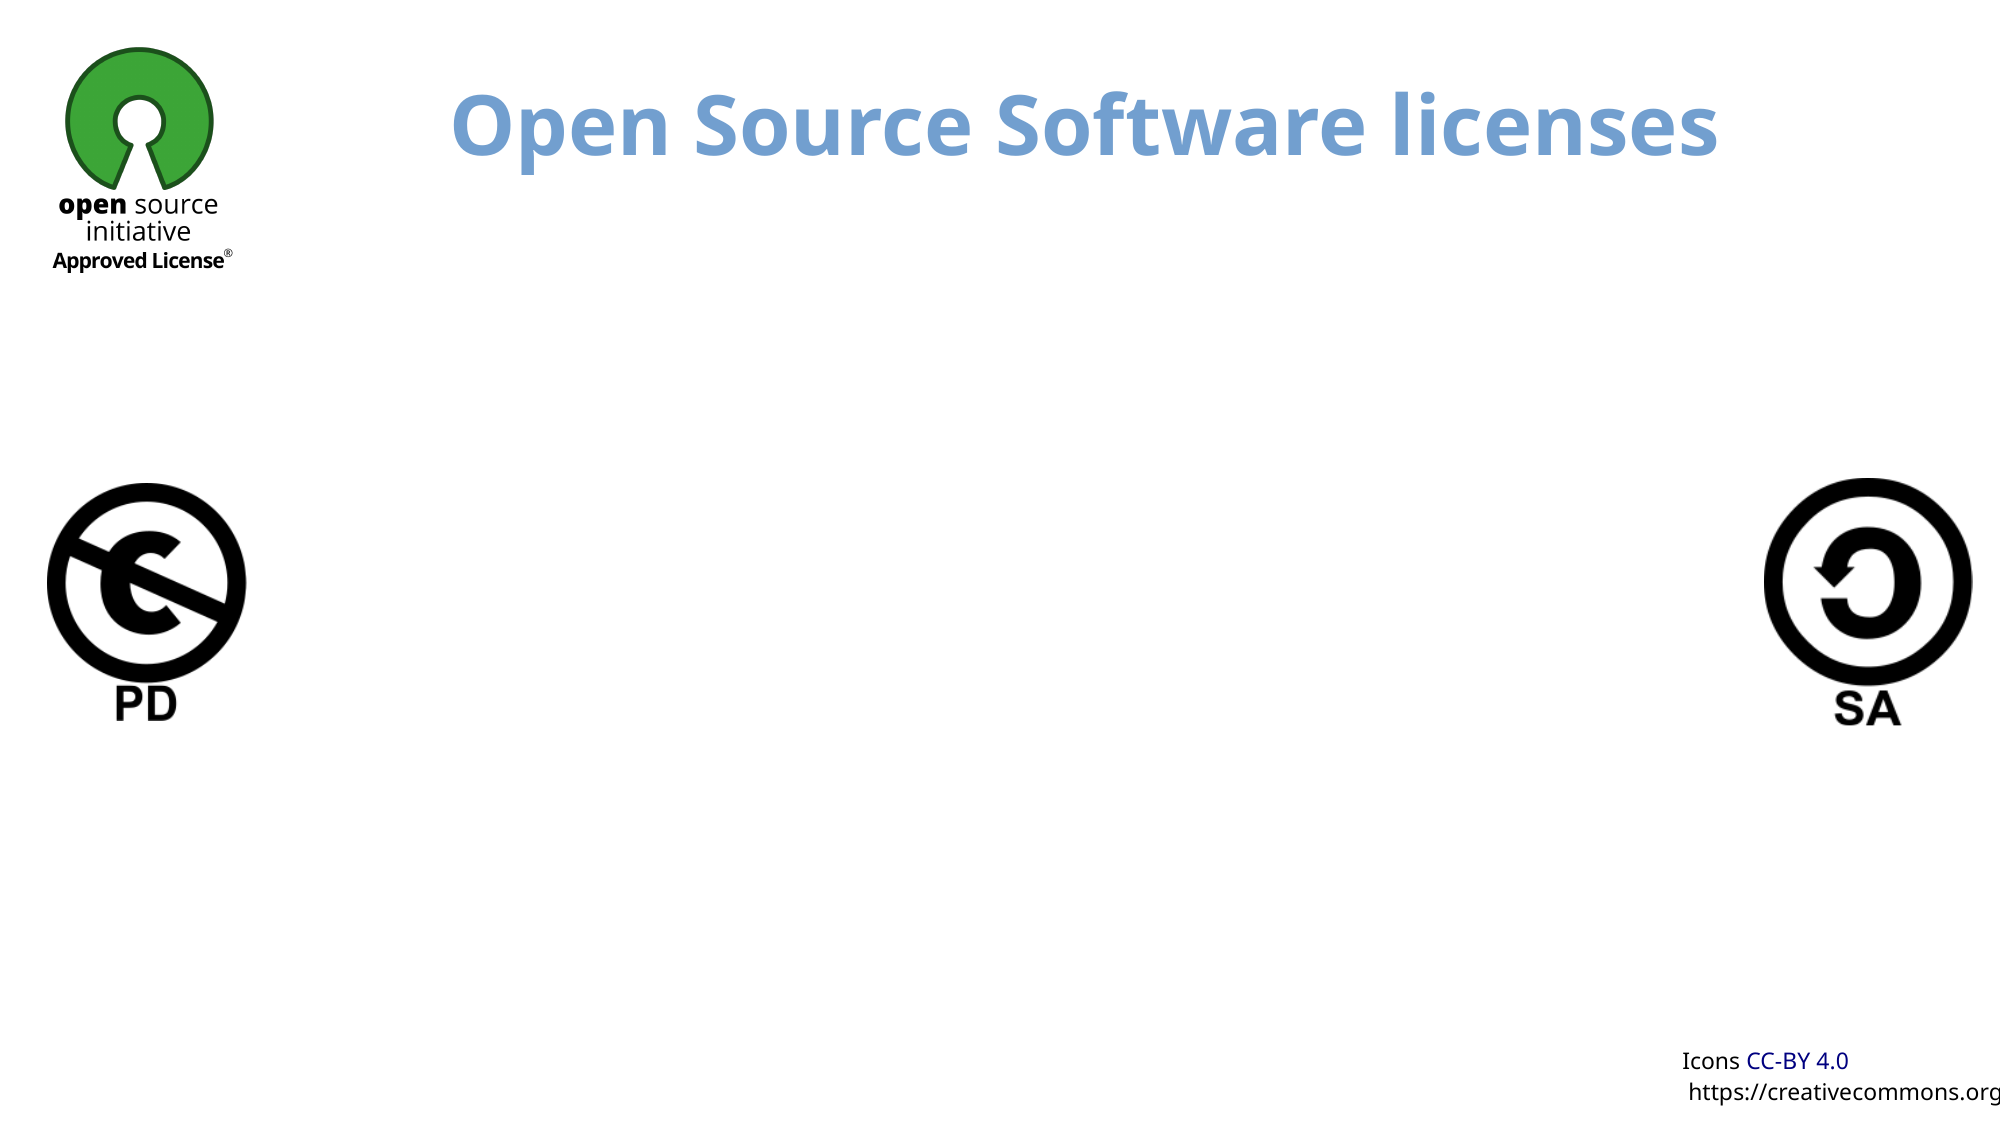

Open Source Software licenses
Icons CC-BY 4.0
 https://creativecommons.org/